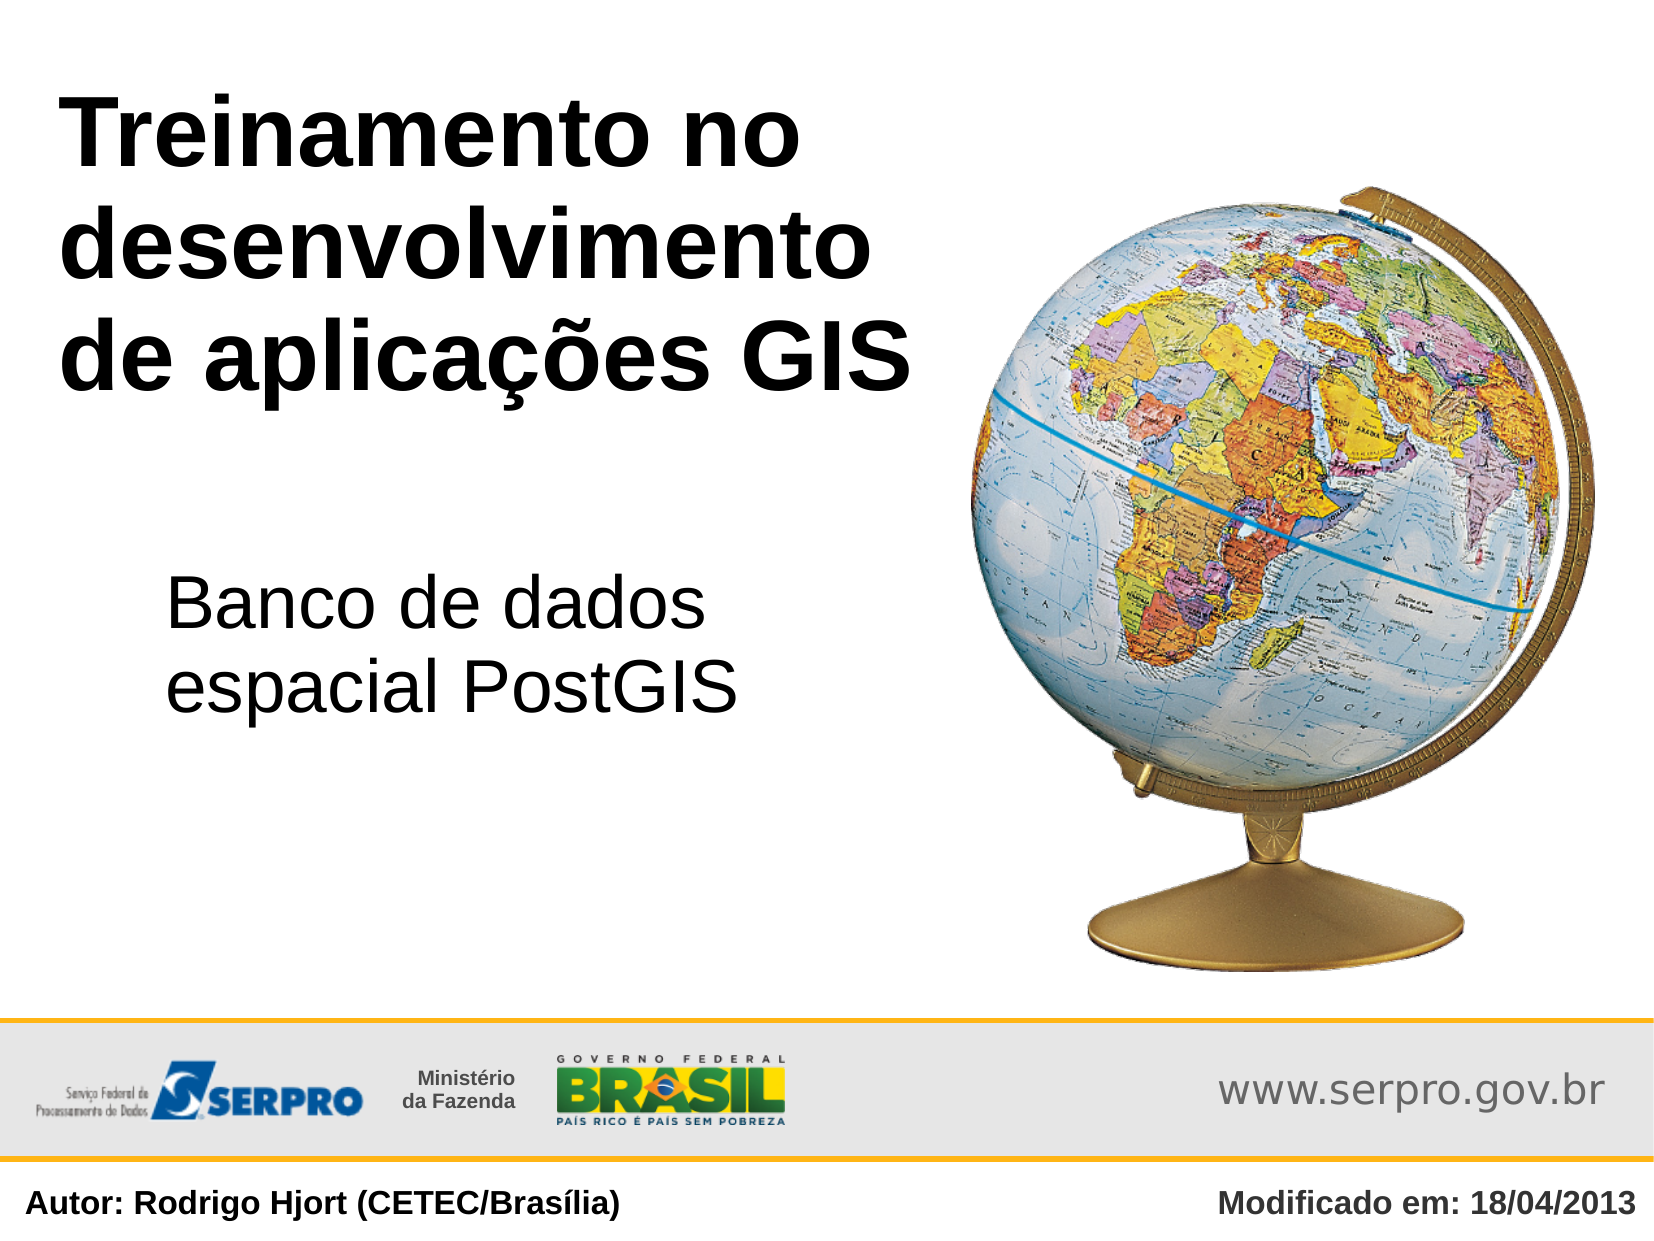

# Treinamento no desenvolvimento de aplicações GIS
Banco de dados espacial PostGIS
Autor: Rodrigo Hjort (CETEC/Brasília)
Modificado em: 18/04/2013